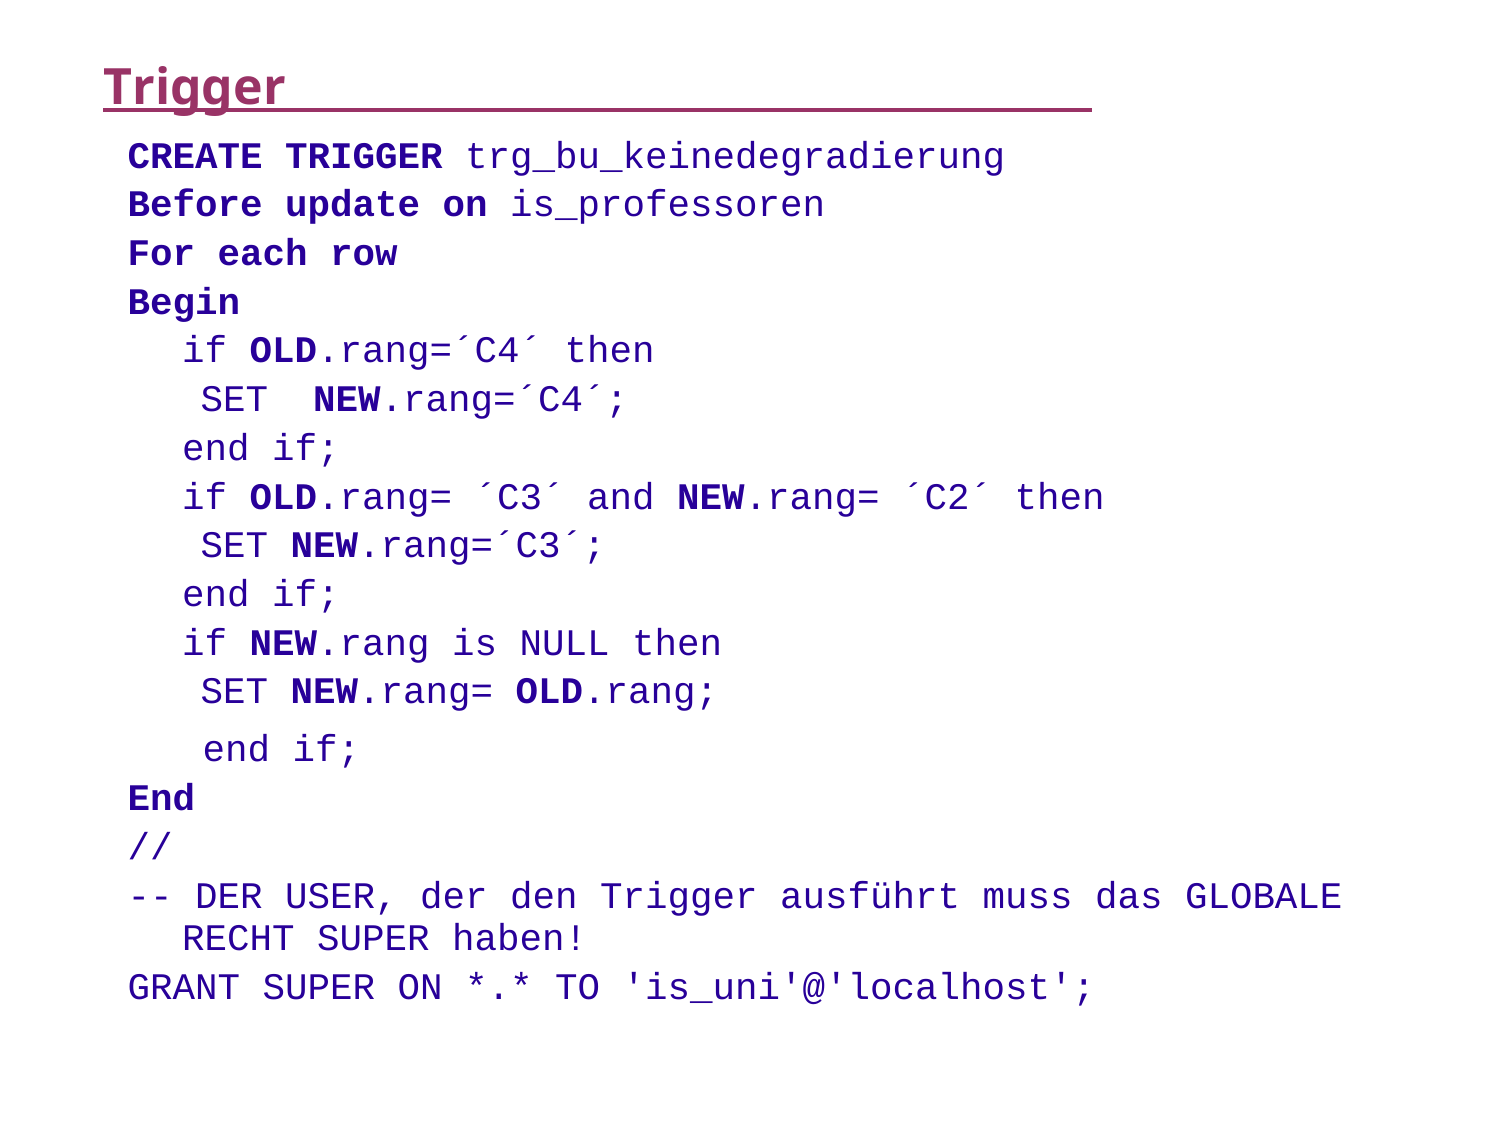

# Trigger
CREATE TRIGGER trg_bu_keinedegradierung
Before update on is_professoren
For each row
Begin
	if OLD.rang=´C4´ then
		SET NEW.rang=´C4´;
	end if;
	if OLD.rang= ´C3´ and NEW.rang= ´C2´ then
		SET NEW.rang=´C3´;
	end if;
	if NEW.rang is NULL then
		SET NEW.rang= OLD.rang;
end if;
End
//
-- DER USER, der den Trigger ausführt muss das GLOBALE RECHT SUPER haben!
GRANT SUPER ON *.* TO 'is_uni'@'localhost';